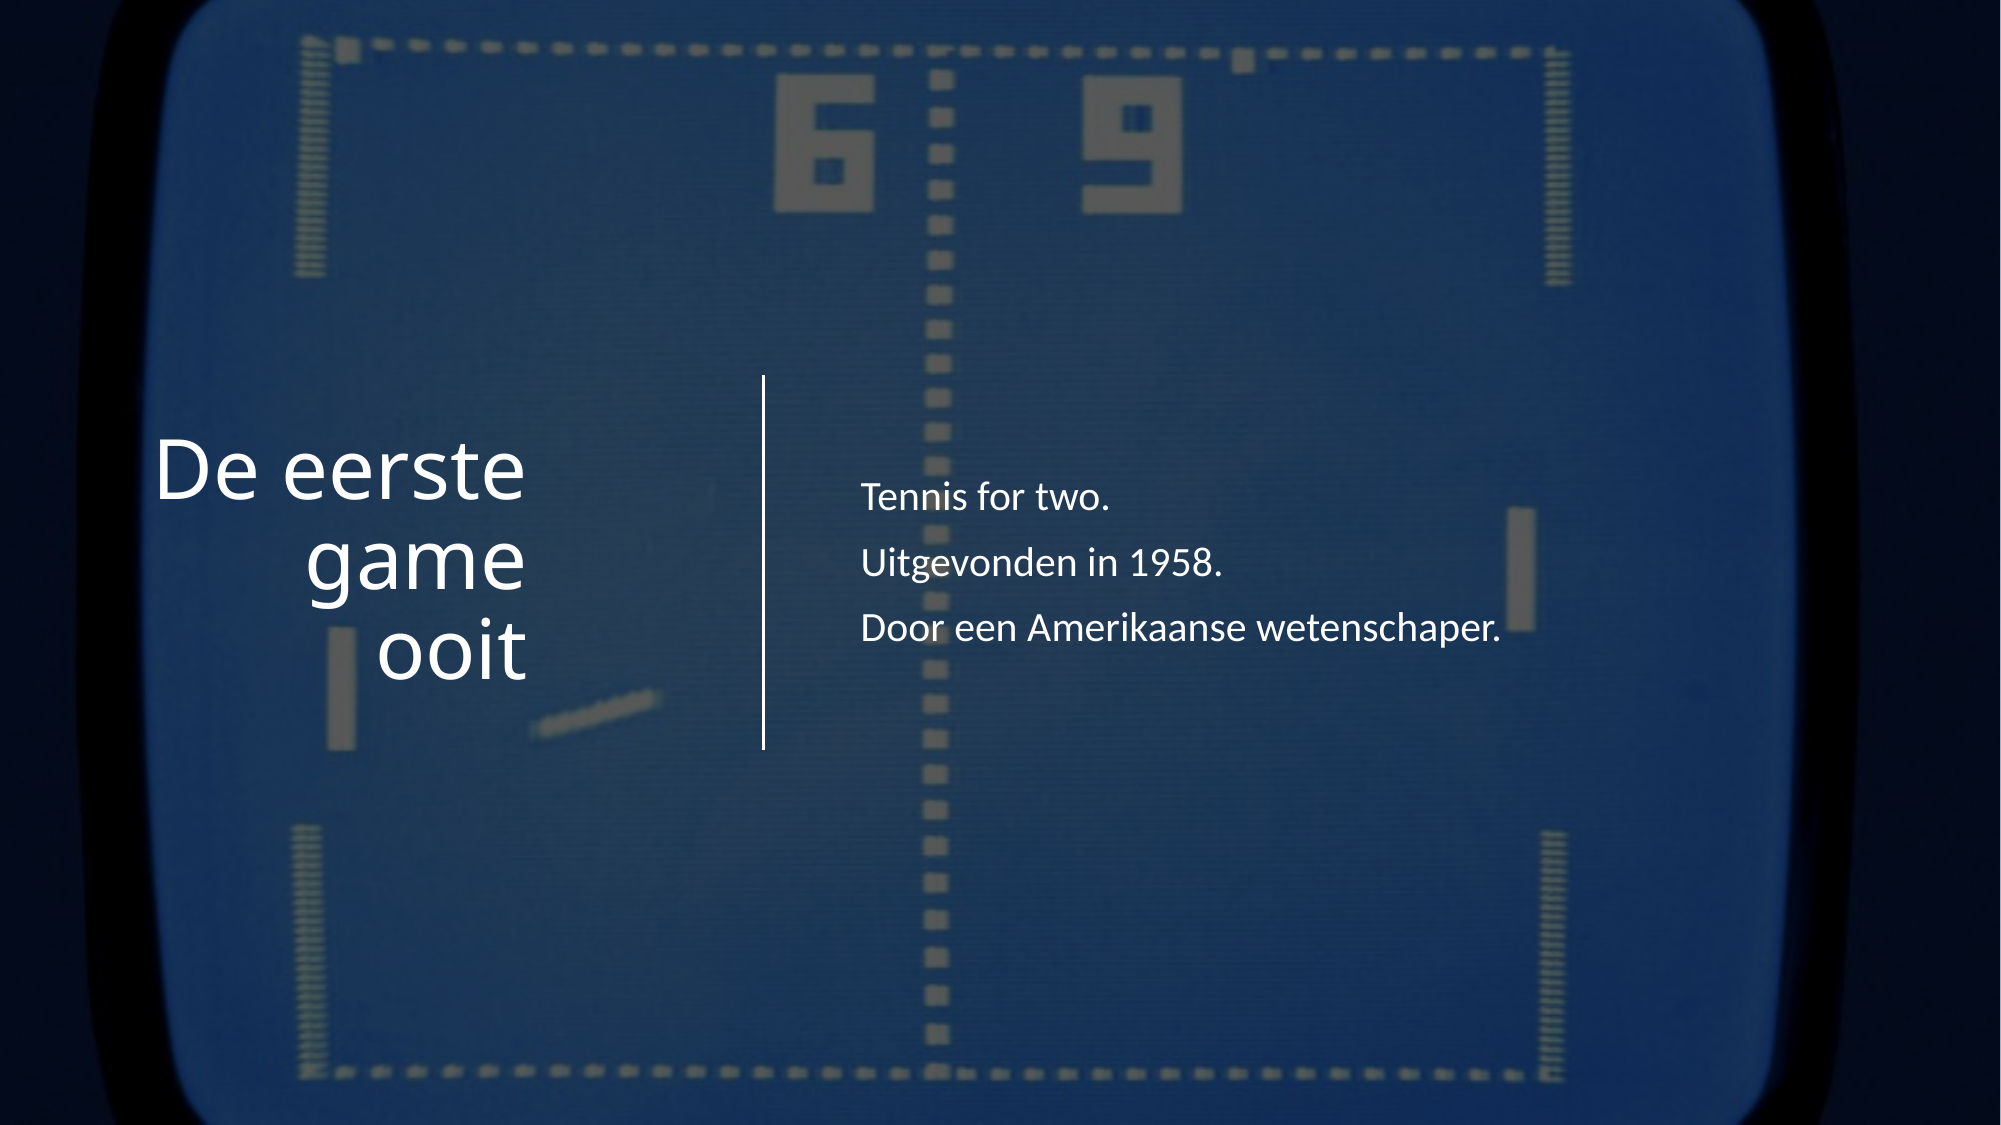

# De eerste game ooit
Tennis for two.
Uitgevonden in 1958.
Door een Amerikaanse wetenschaper.